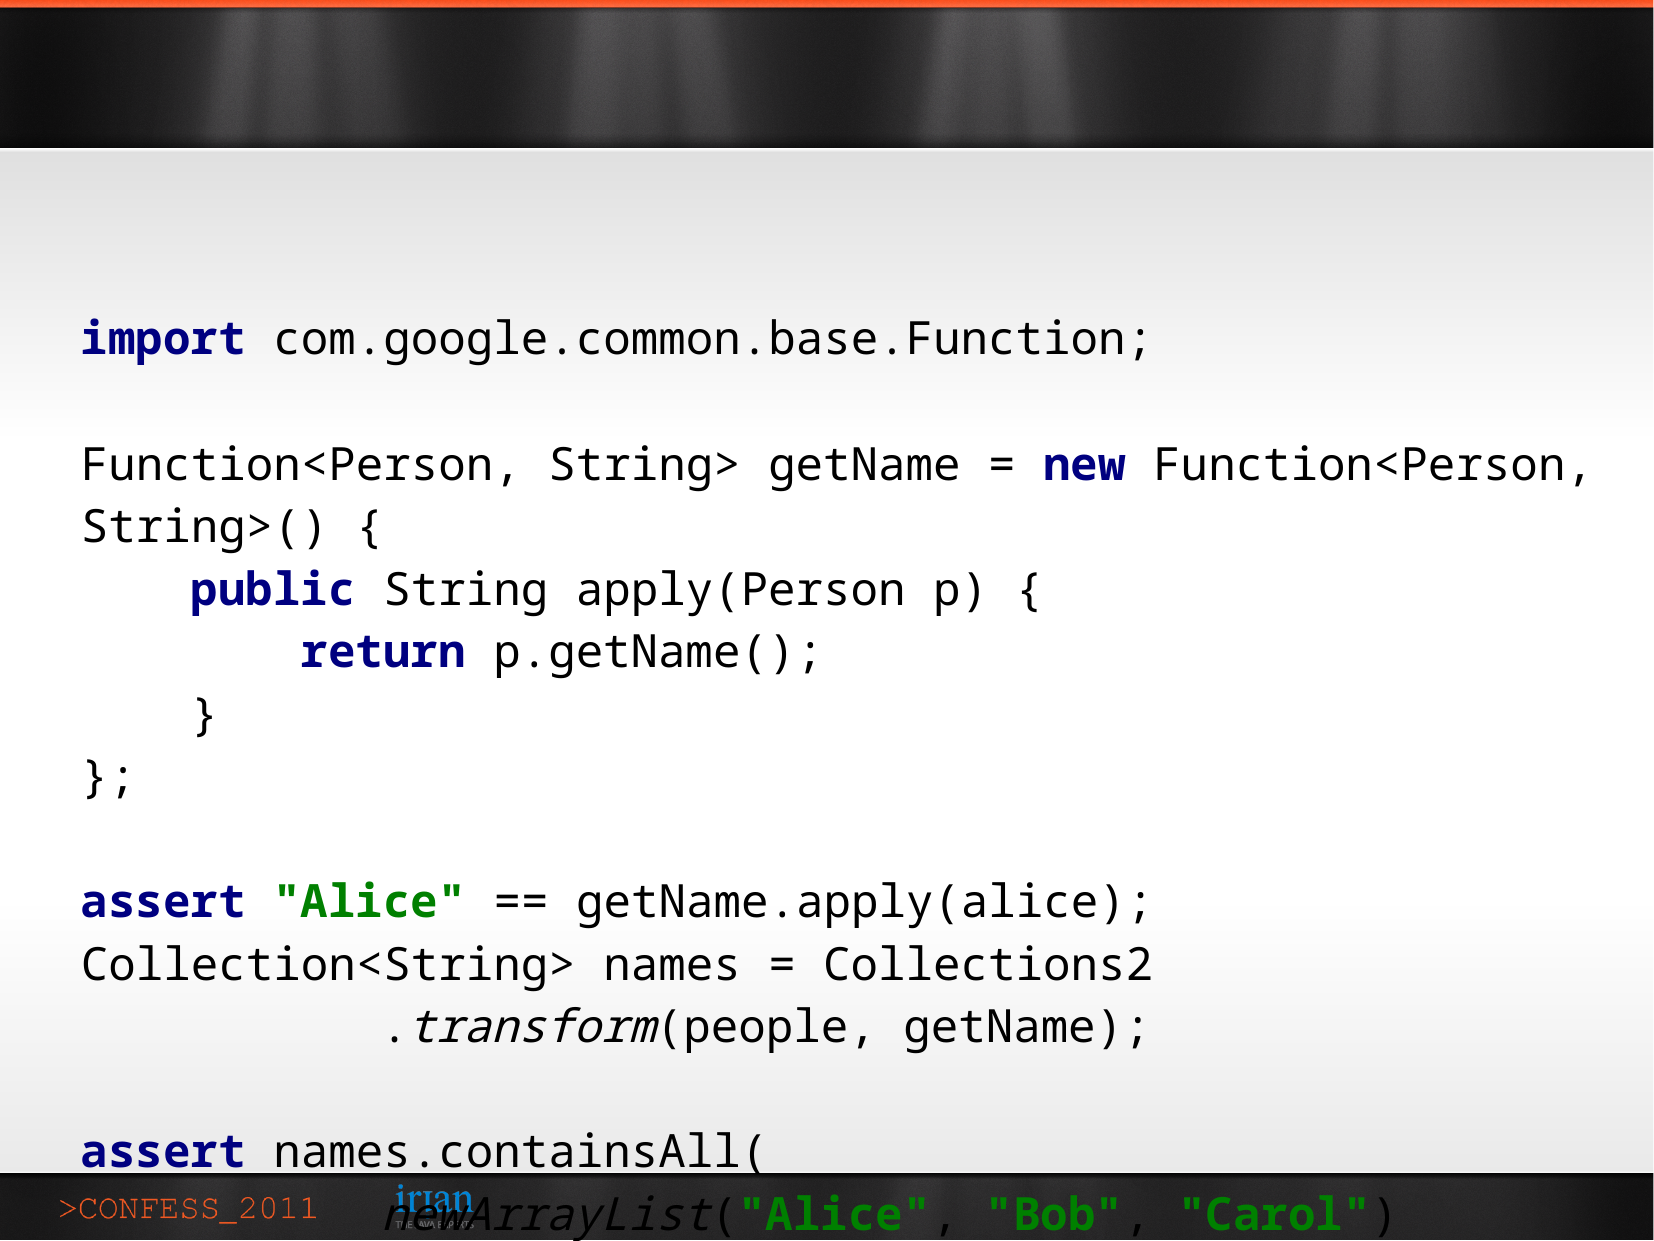

#
import com.google.common.base.Function;
Function<Person, String> getName = new Function<Person, String>() {
 public String apply(Person p) {
 return p.getName();
 }
};
assert "Alice" == getName.apply(alice);
Collection<String> names = Collections2
				.transform(people, getName);
assert names.containsAll(
				newArrayList("Alice", "Bob", "Carol")
);